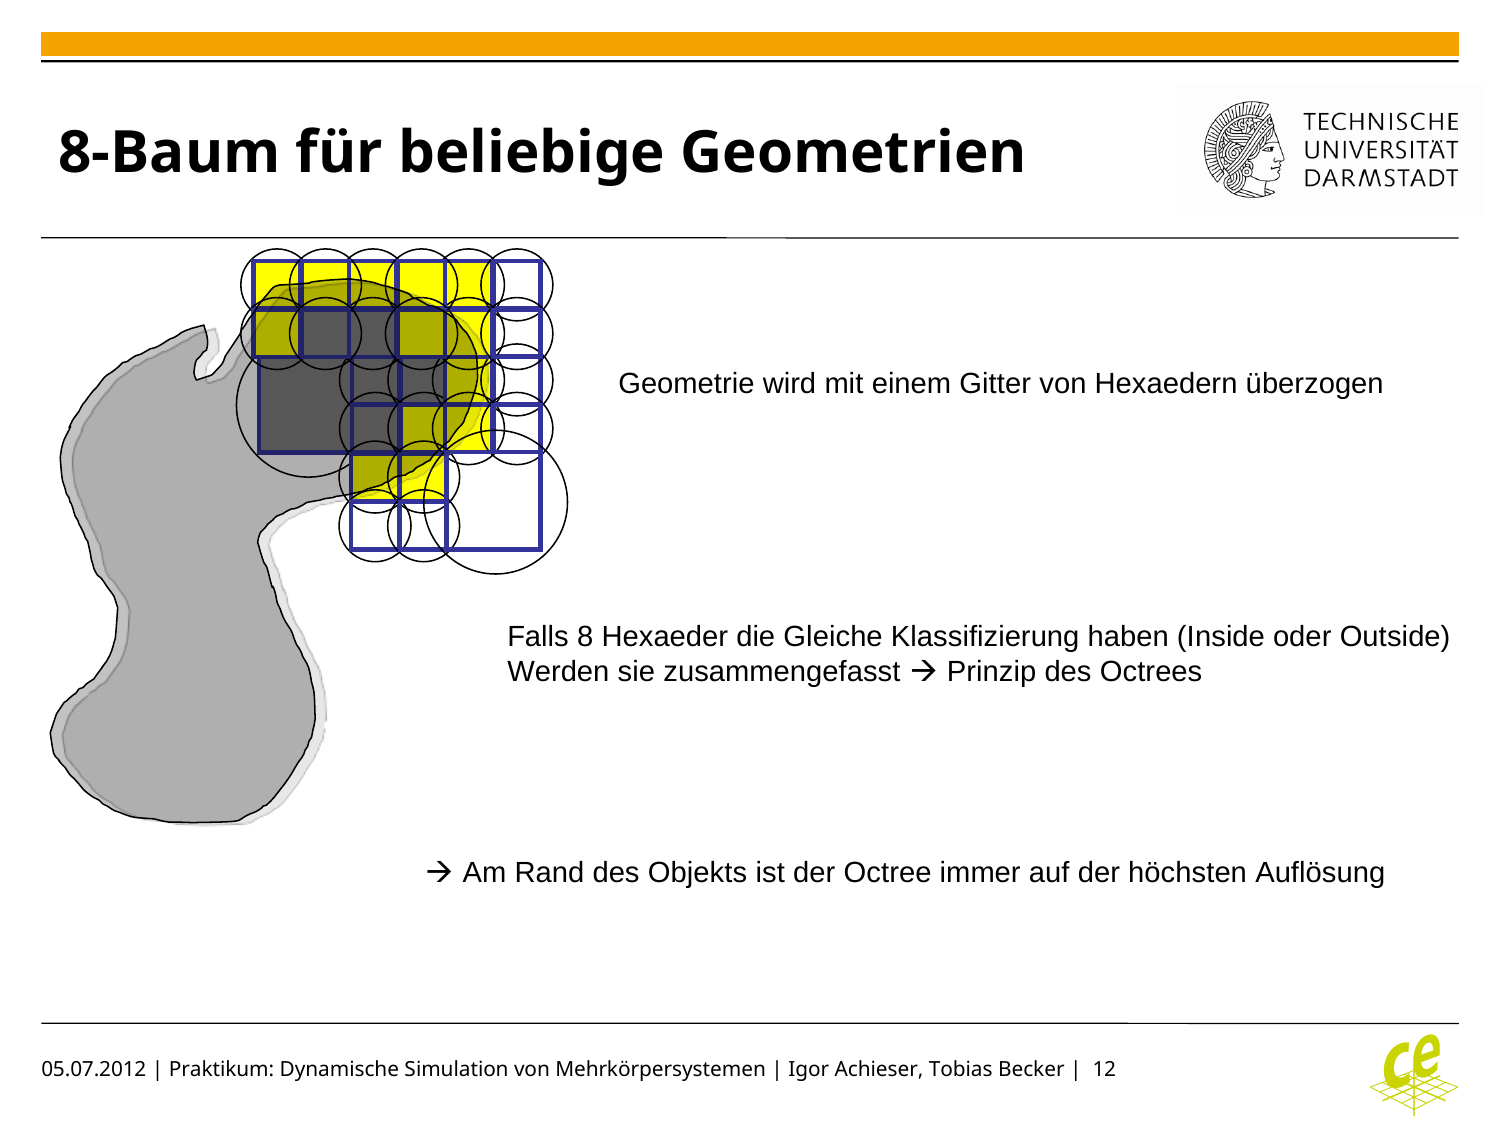

8-Baum für beliebige Geometrien
Geometrie wird mit einem Gitter von Hexaedern überzogen
Falls 8 Hexaeder die Gleiche Klassifizierung haben (Inside oder Outside)
Werden sie zusammengefasst  Prinzip des Octrees
 Am Rand des Objekts ist der Octree immer auf der höchsten Auflösung
05.07.2012 | Praktikum: Dynamische Simulation von Mehrkörpersystemen | Igor Achieser, Tobias Becker |